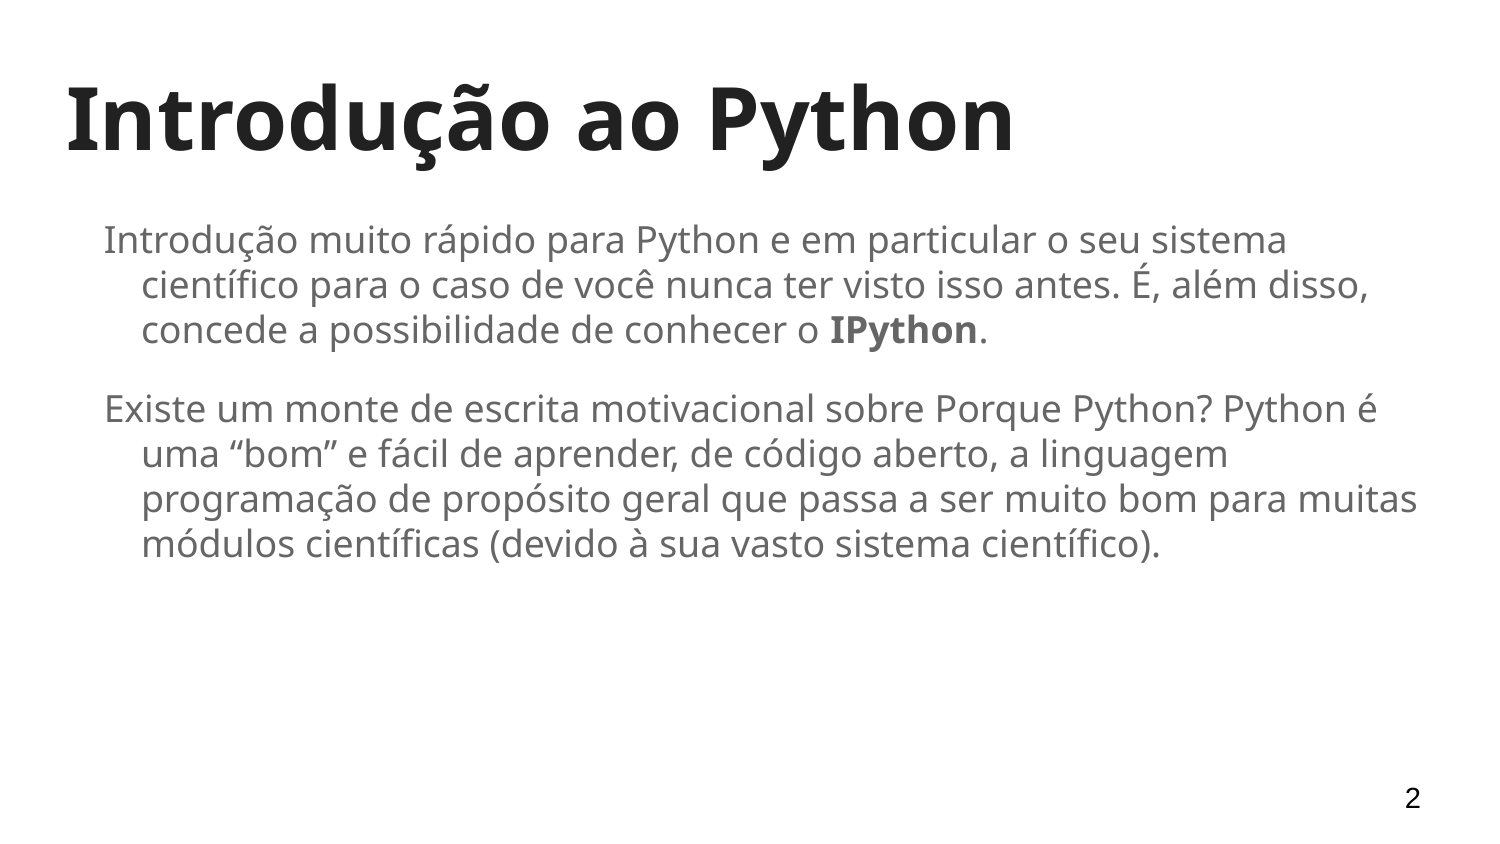

# Introdução ao Python
Introdução muito rápido para Python e em particular o seu sistema científico para o caso de você nunca ter visto isso antes. É, além disso, concede a possibilidade de conhecer o IPython.
Existe um monte de escrita motivacional sobre Porque Python? Python é uma “bom” e fácil de aprender, de código aberto, a linguagem programação de propósito geral que passa a ser muito bom para muitas módulos científicas (devido à sua vasto sistema científico).